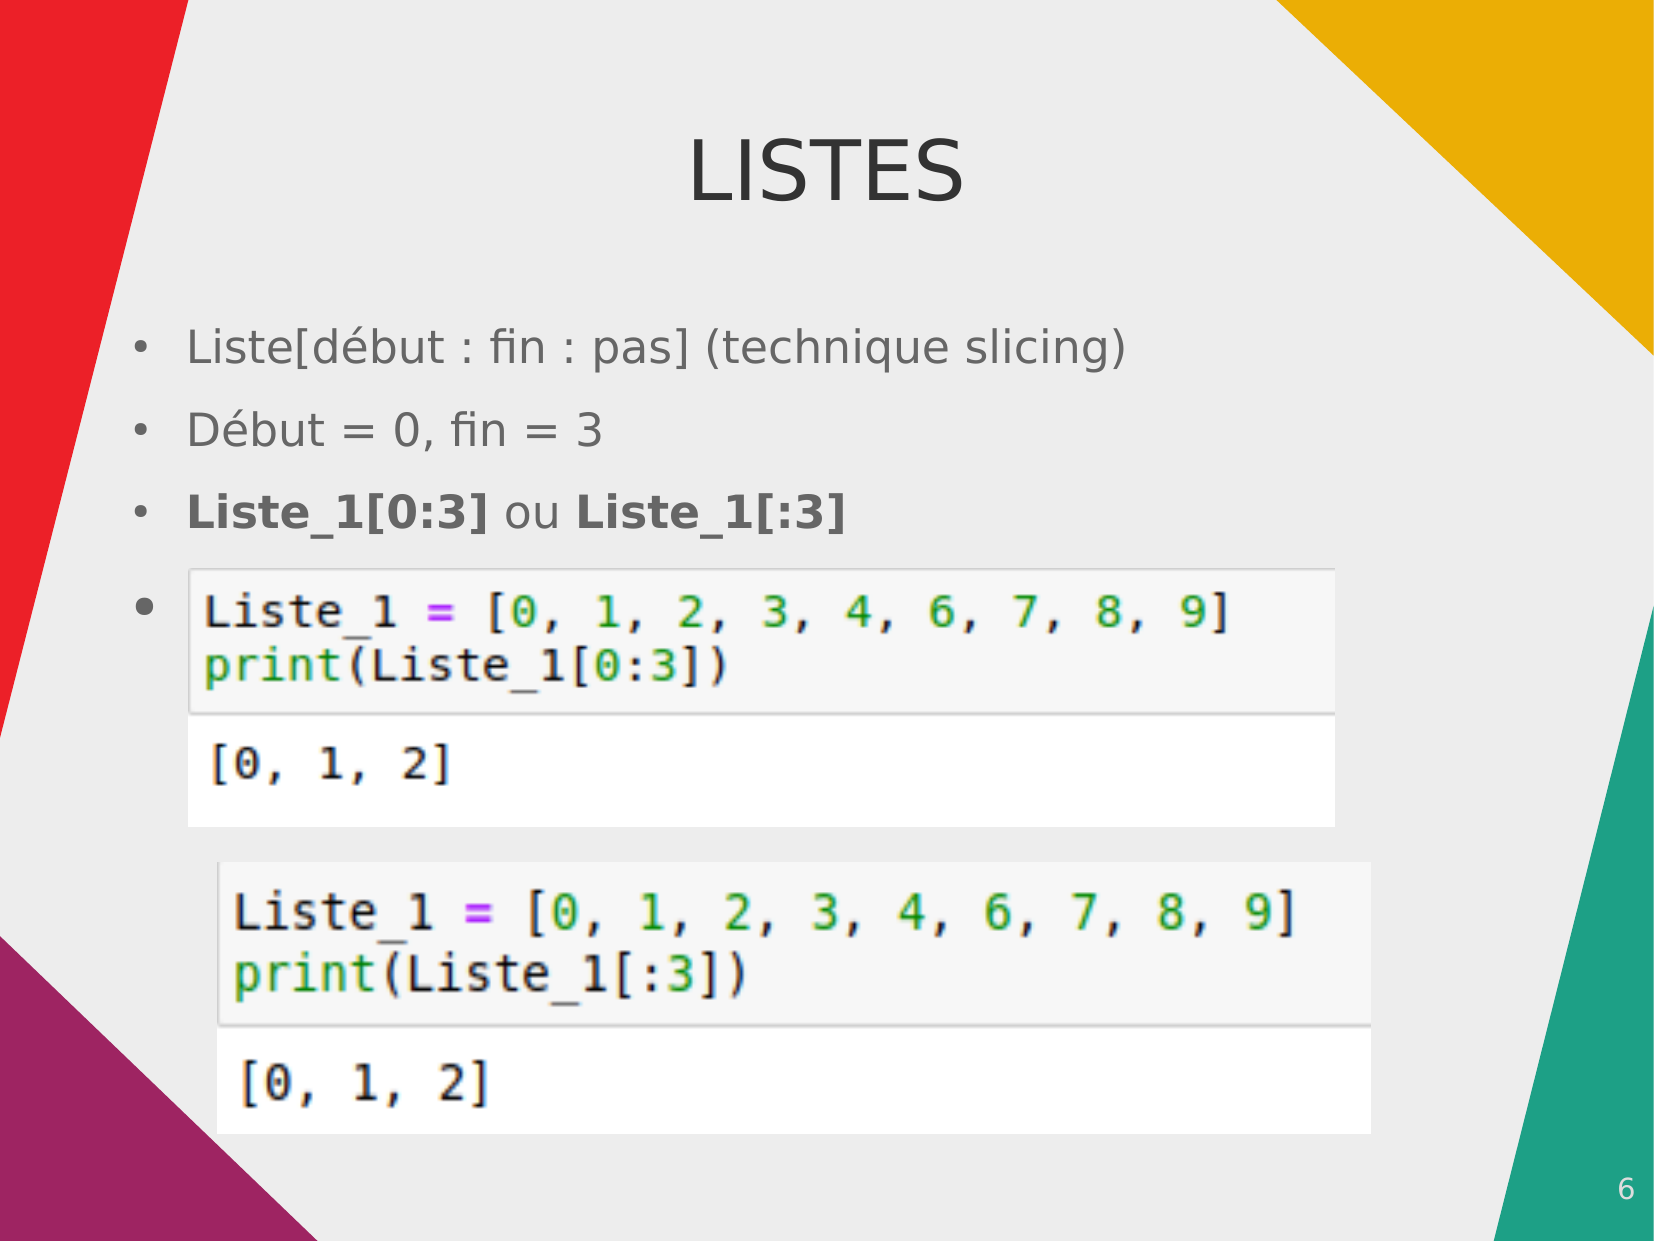

# LISTES
Liste[début : fin : pas] (technique slicing)
Début = 0, fin = 3
Liste_1[0:3] ou Liste_1[:3]
6